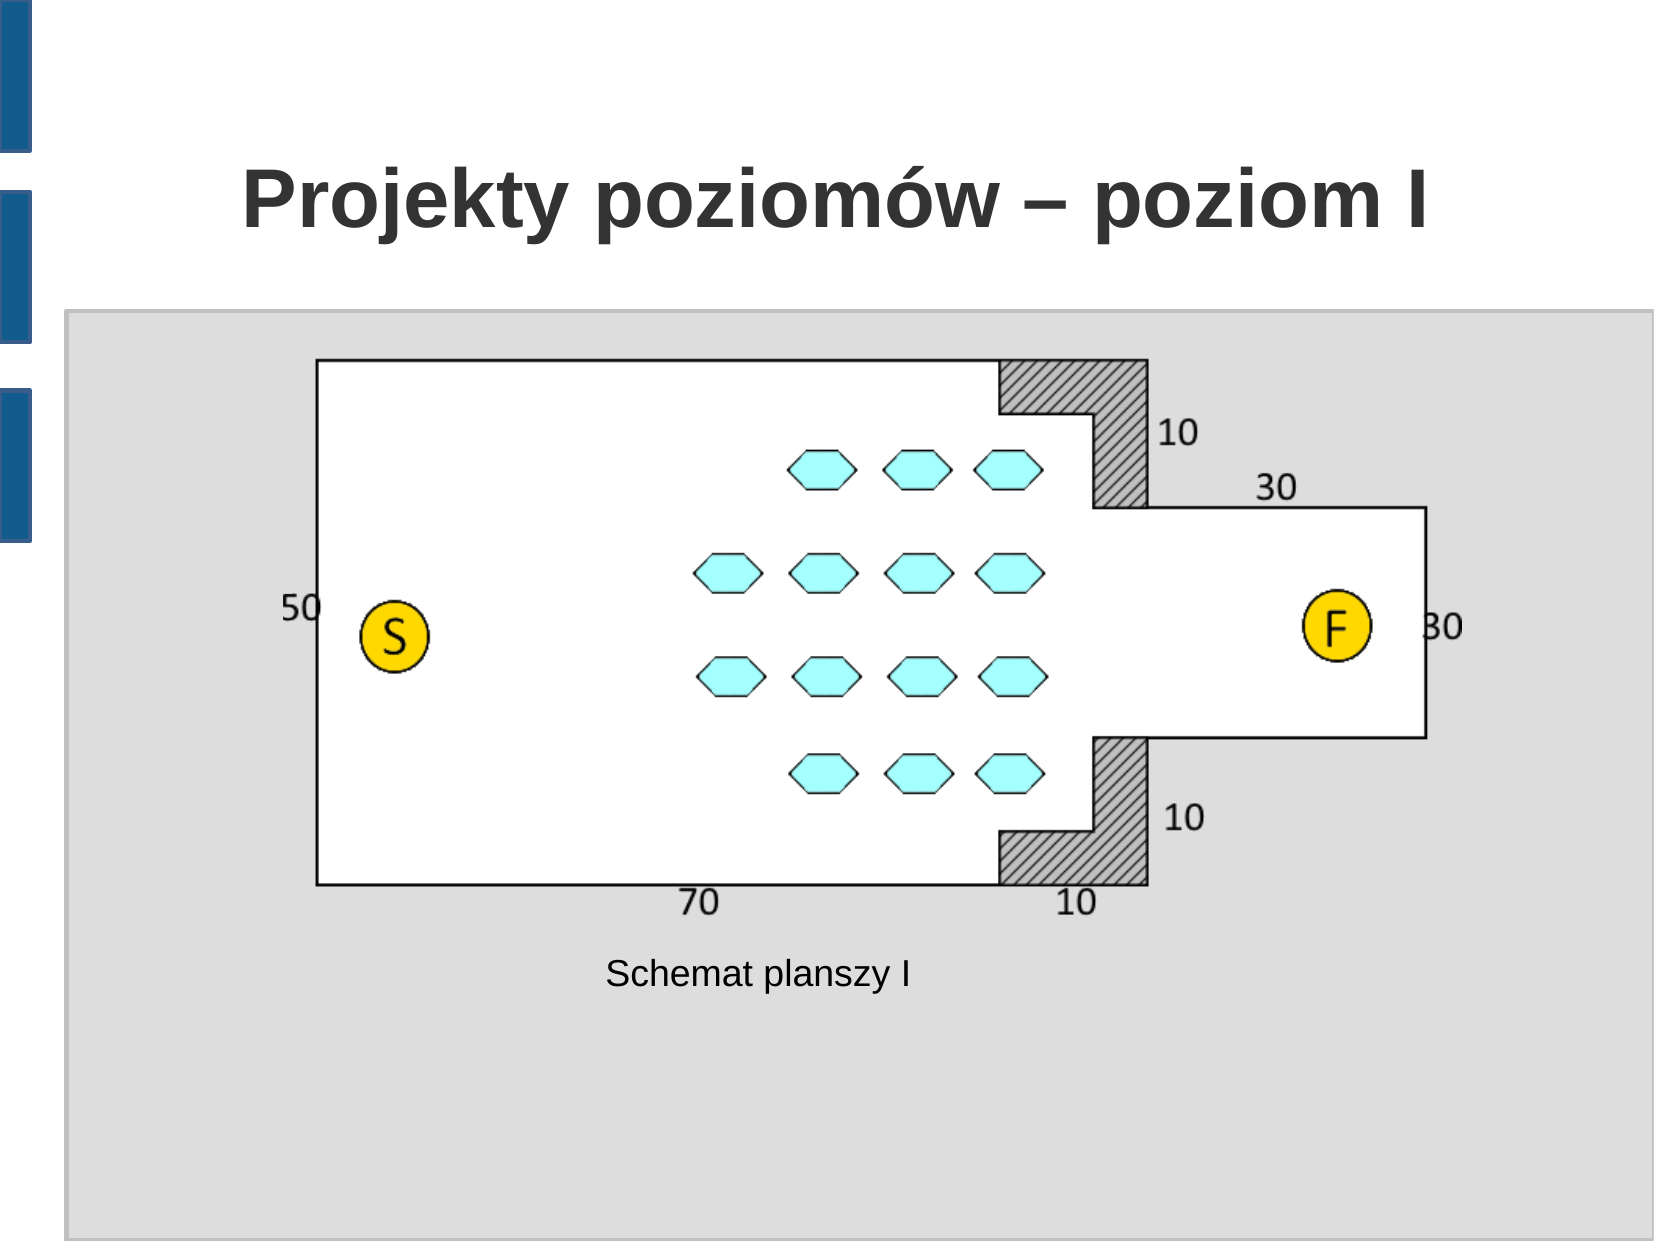

# Projekty poziomów – poziom I
Schemat planszy I